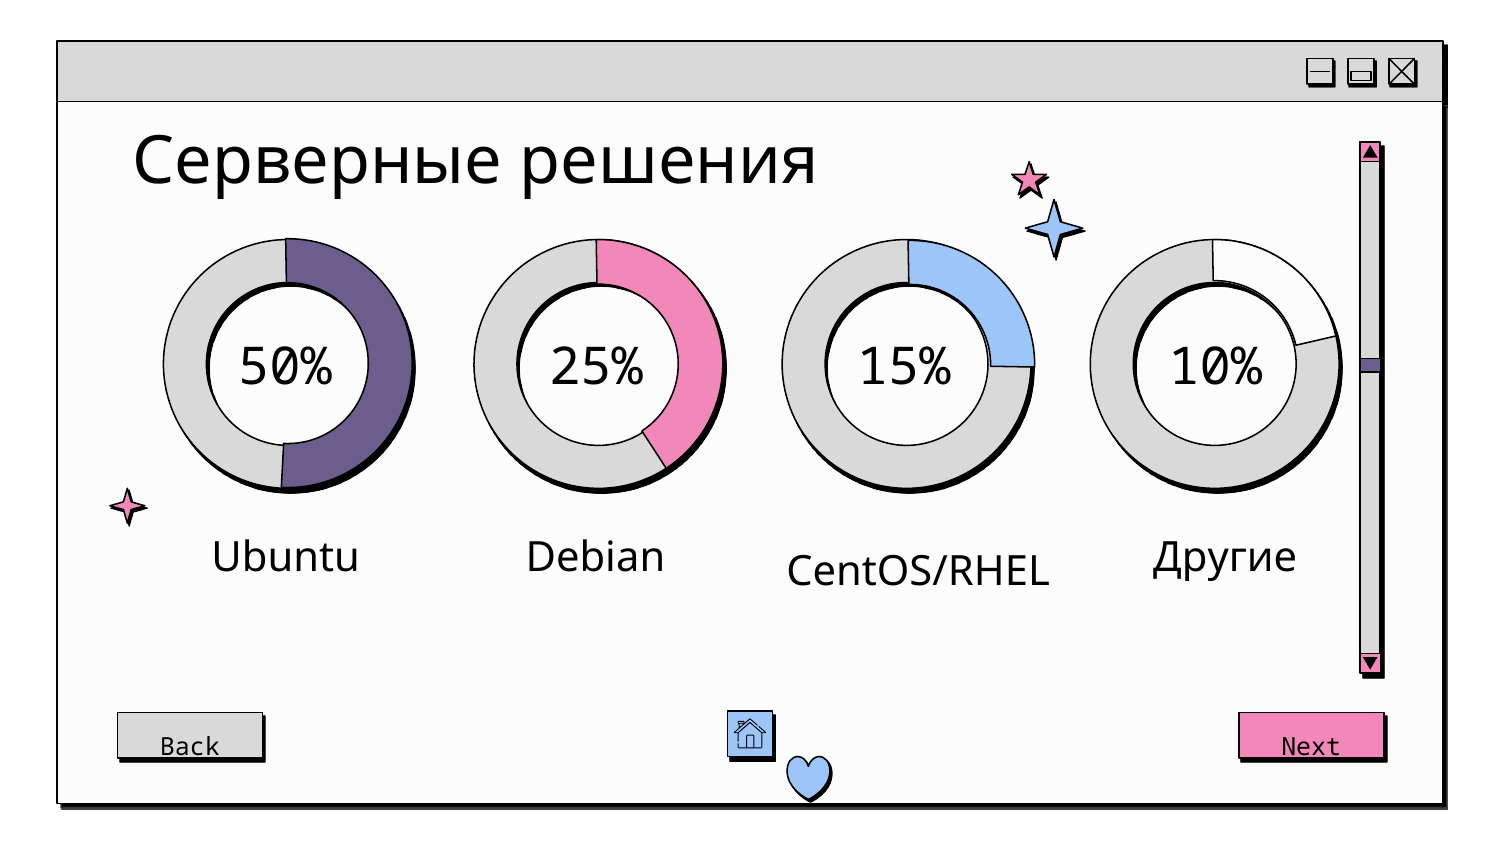

# Серверные решения
50%
25%
15%
10%
Ubuntu
Debian
Другие
CentOS/RHEL
Back
Next